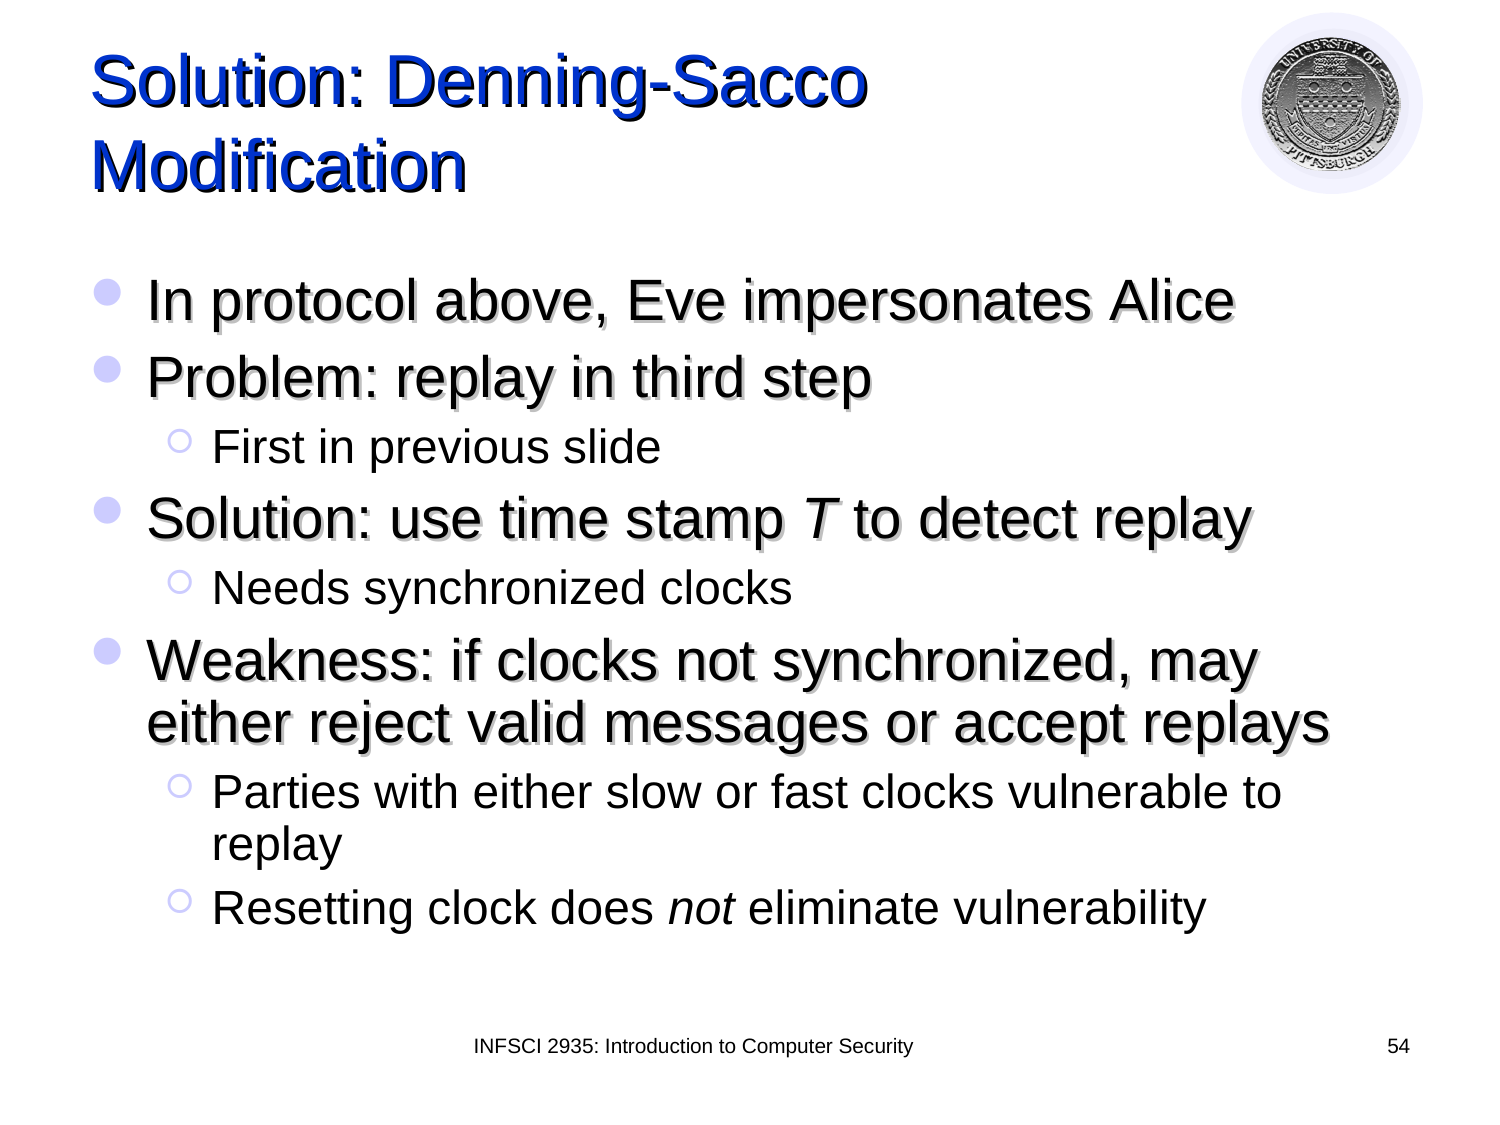

# Solution: Denning-Sacco Modification
In protocol above, Eve impersonates Alice
Problem: replay in third step
First in previous slide
Solution: use time stamp T to detect replay
Needs synchronized clocks
Weakness: if clocks not synchronized, may either reject valid messages or accept replays
Parties with either slow or fast clocks vulnerable to replay
Resetting clock does not eliminate vulnerability
54